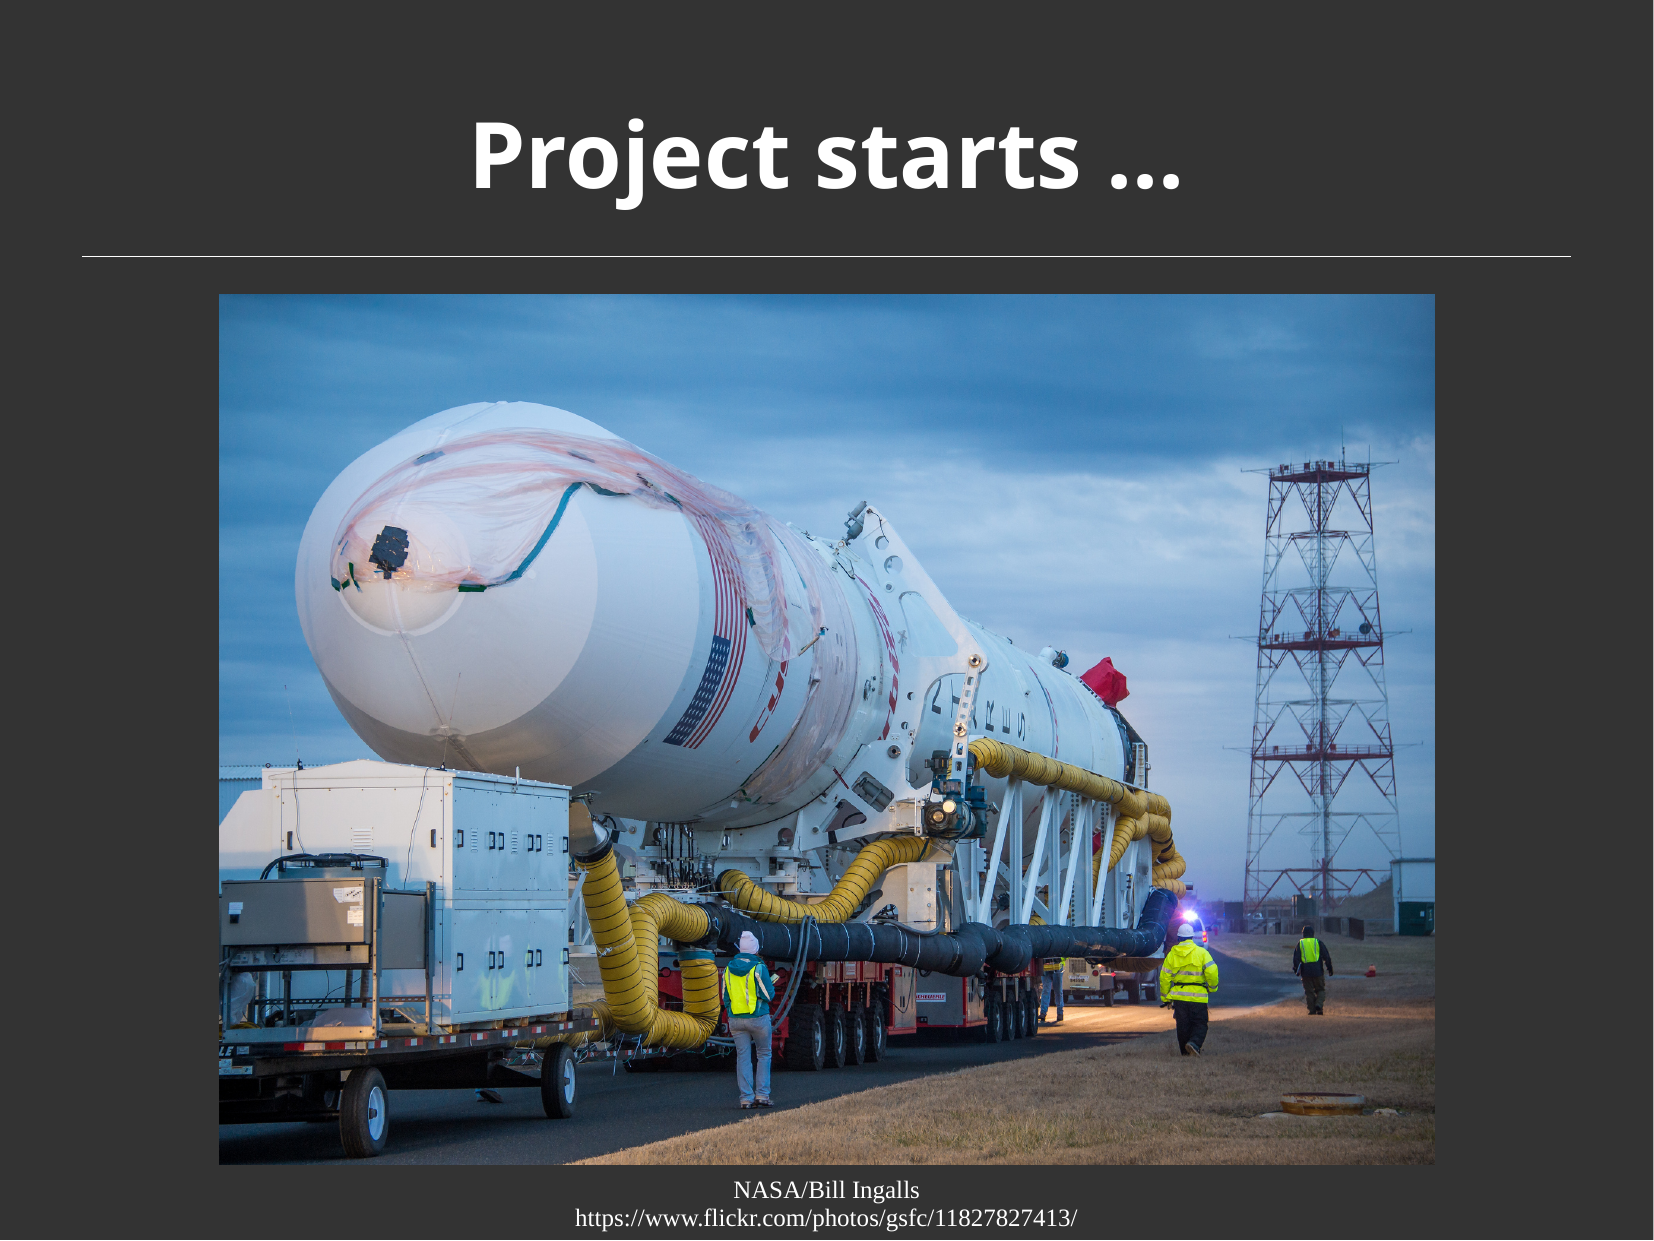

# Project starts ...
NASA/Bill Ingalls
https://www.flickr.com/photos/gsfc/11827827413/